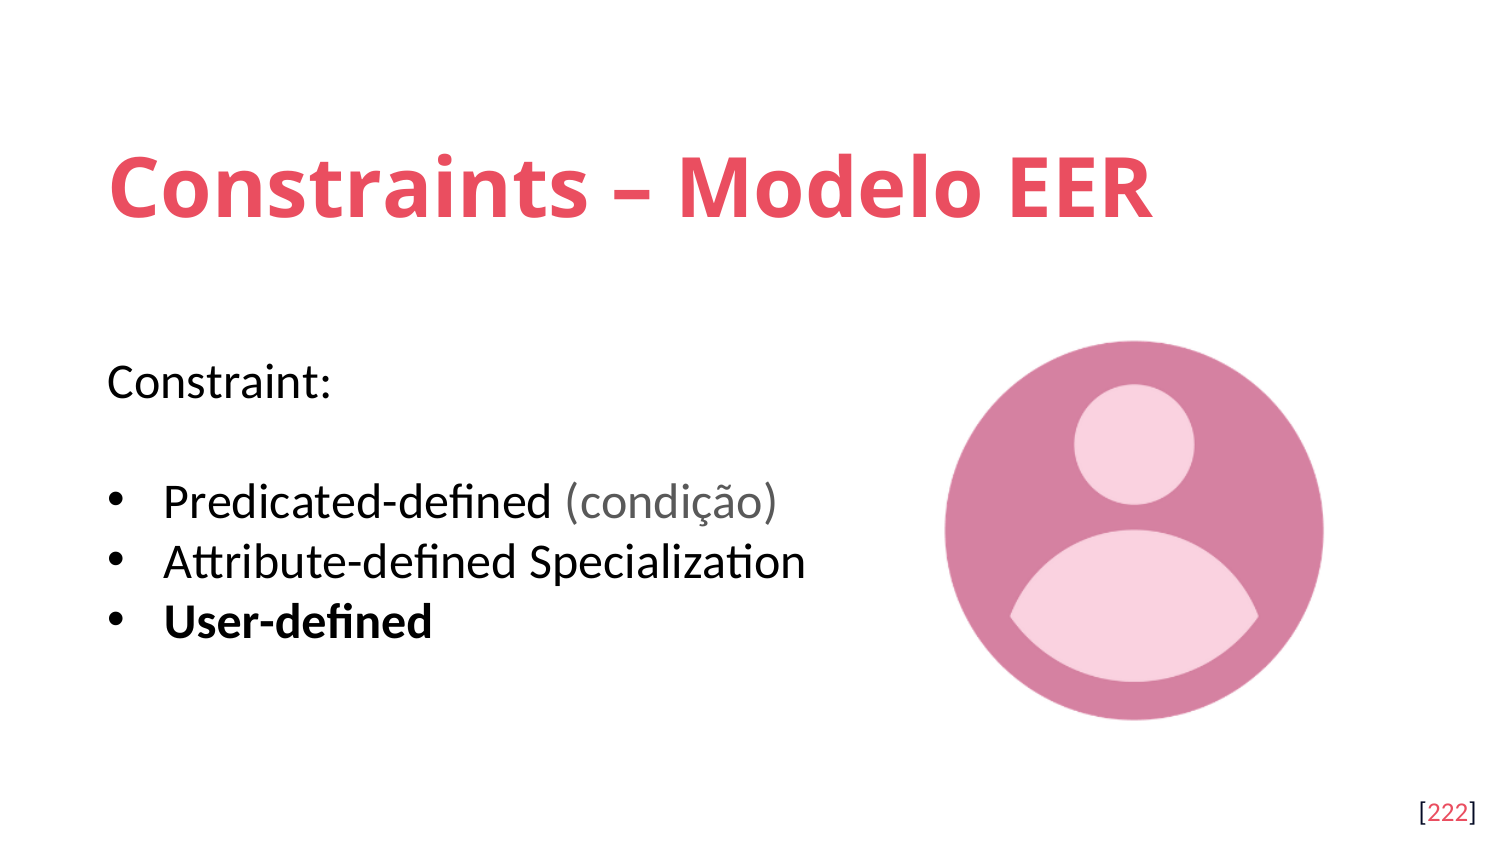

Constraints – Modelo EER
Constraint:
Predicated-defined (condição)
Attribute-defined Specialization
User-defined